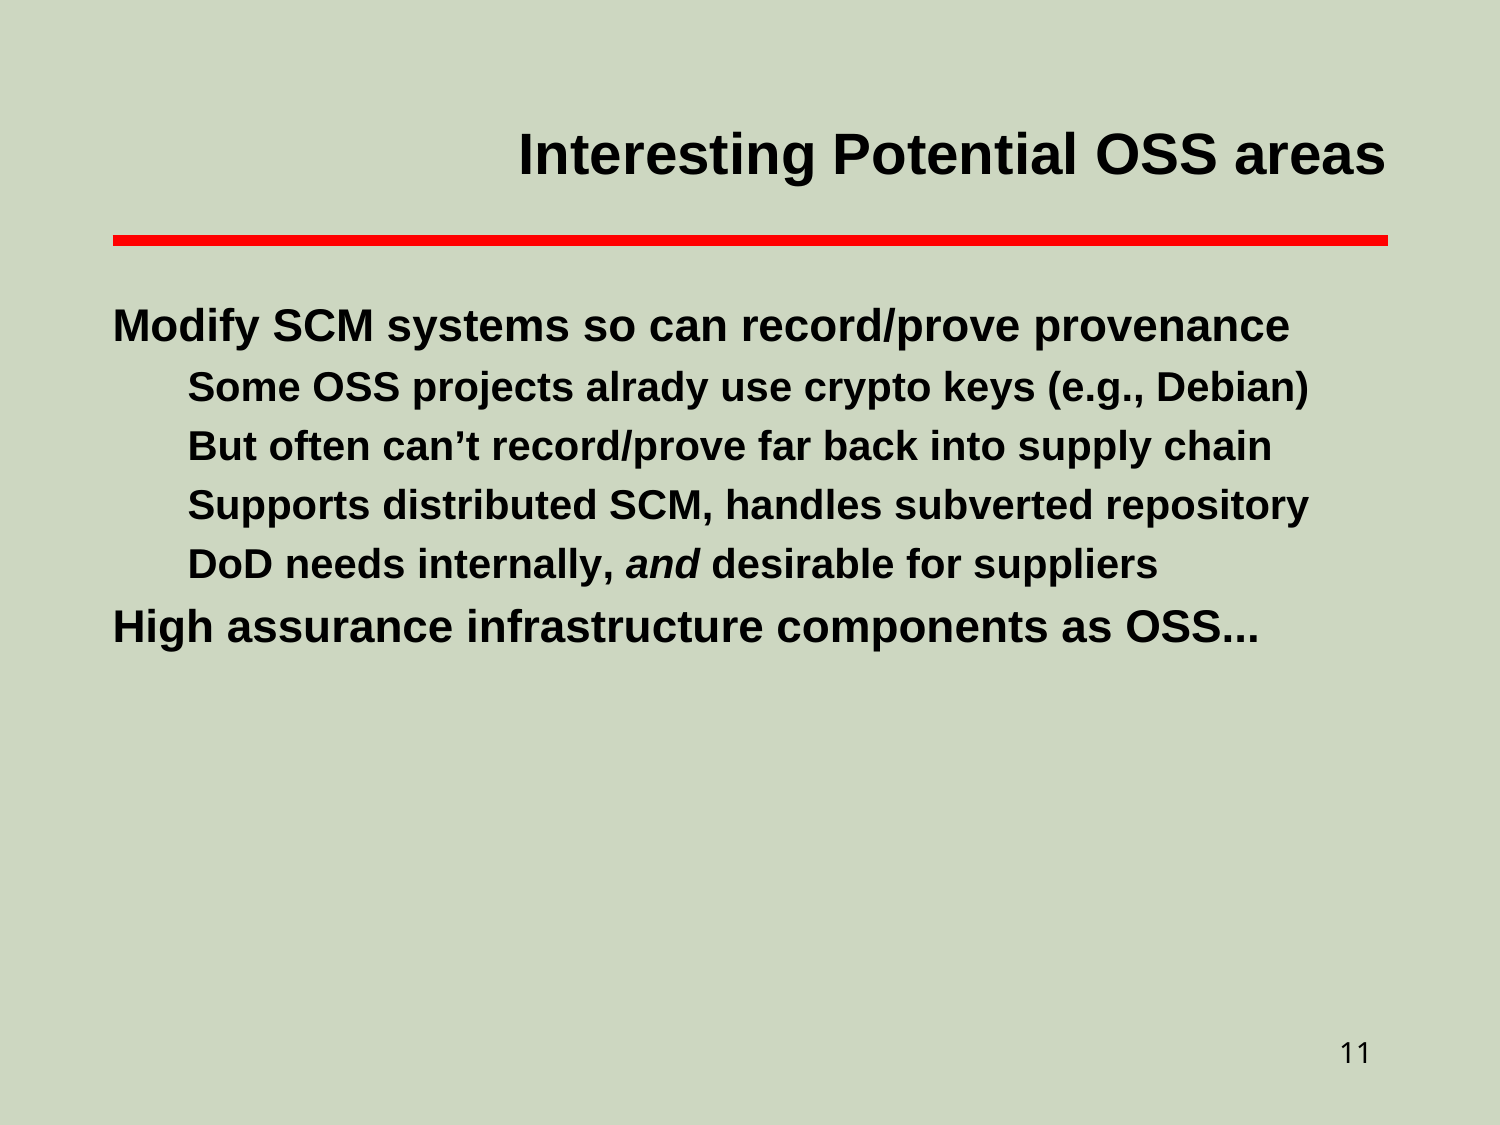

# Interesting Potential OSS areas
Modify SCM systems so can record/prove provenance
Some OSS projects alrady use crypto keys (e.g., Debian)
But often can’t record/prove far back into supply chain
Supports distributed SCM, handles subverted repository
DoD needs internally, and desirable for suppliers
High assurance infrastructure components as OSS...